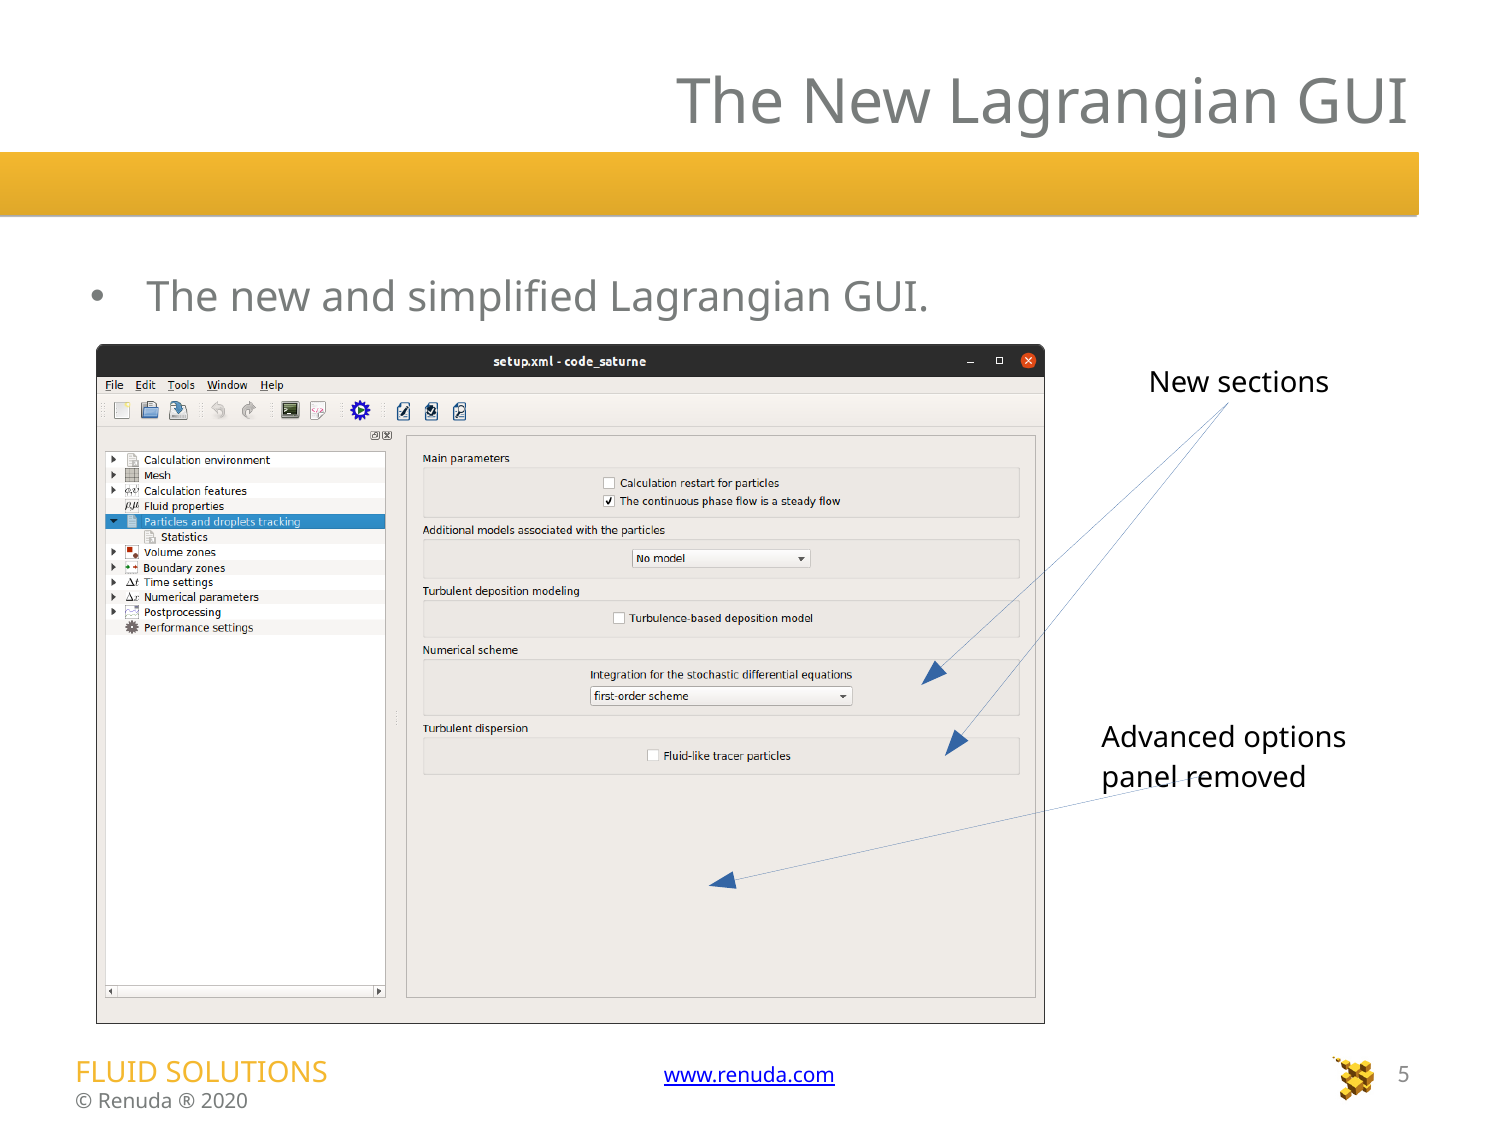

The New Lagrangian GUI
# The new and simplified Lagrangian GUI.
New sections
Advanced options panel removed